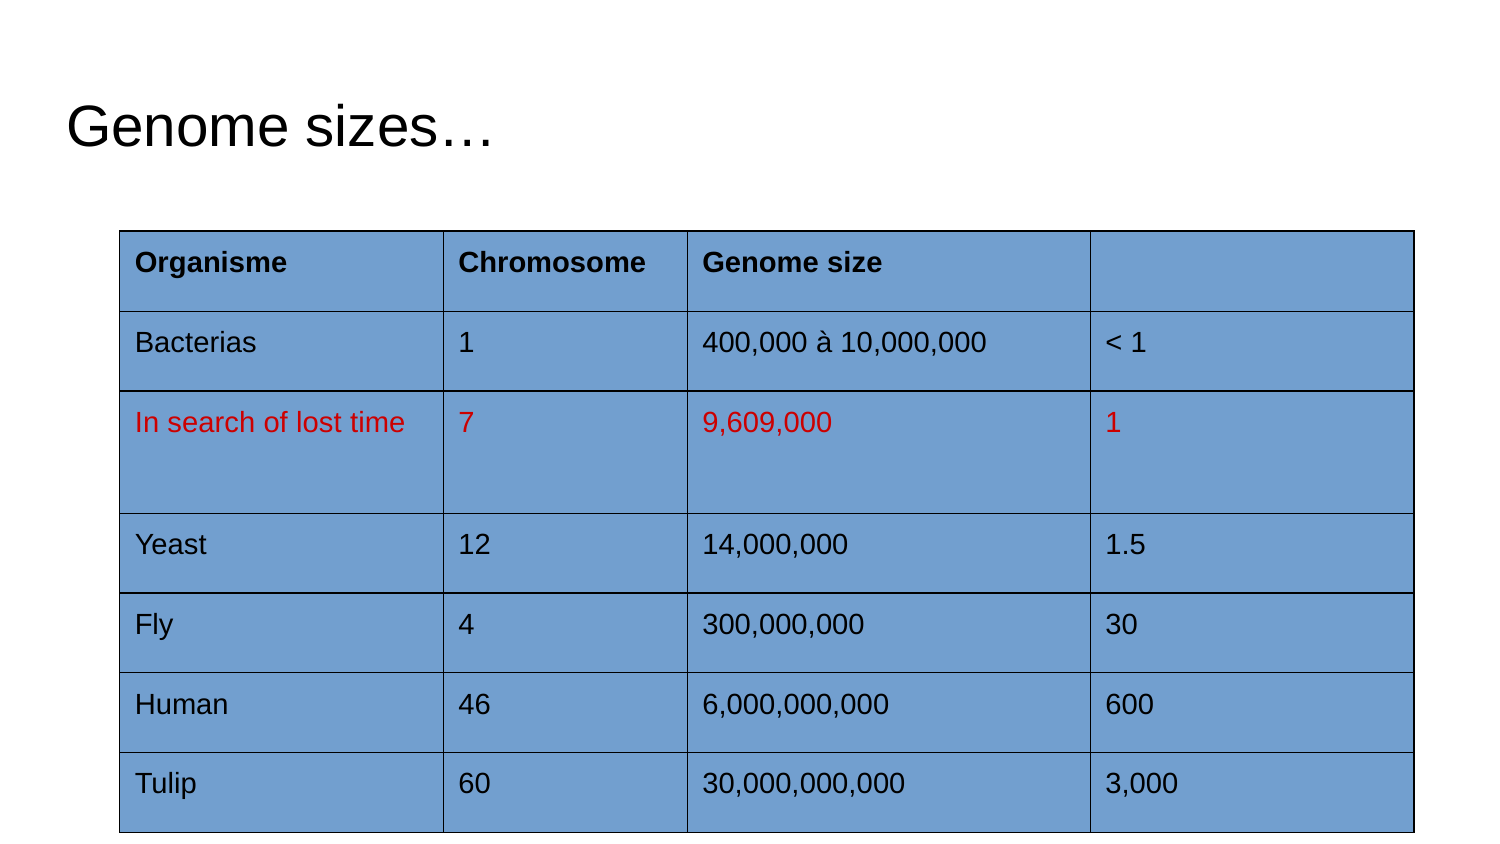

# Genome sizes…
| Organisme | Chromosome | Genome size | |
| --- | --- | --- | --- |
| Bacterias | 1 | 400,000 à 10,000,000 | < 1 |
| In search of lost time | 7 | 9,609,000 | 1 |
| Yeast | 12 | 14,000,000 | 1.5 |
| Fly | 4 | 300,000,000 | 30 |
| Human | 46 | 6,000,000,000 | 600 |
| Tulip | 60 | 30,000,000,000 | 3,000 |